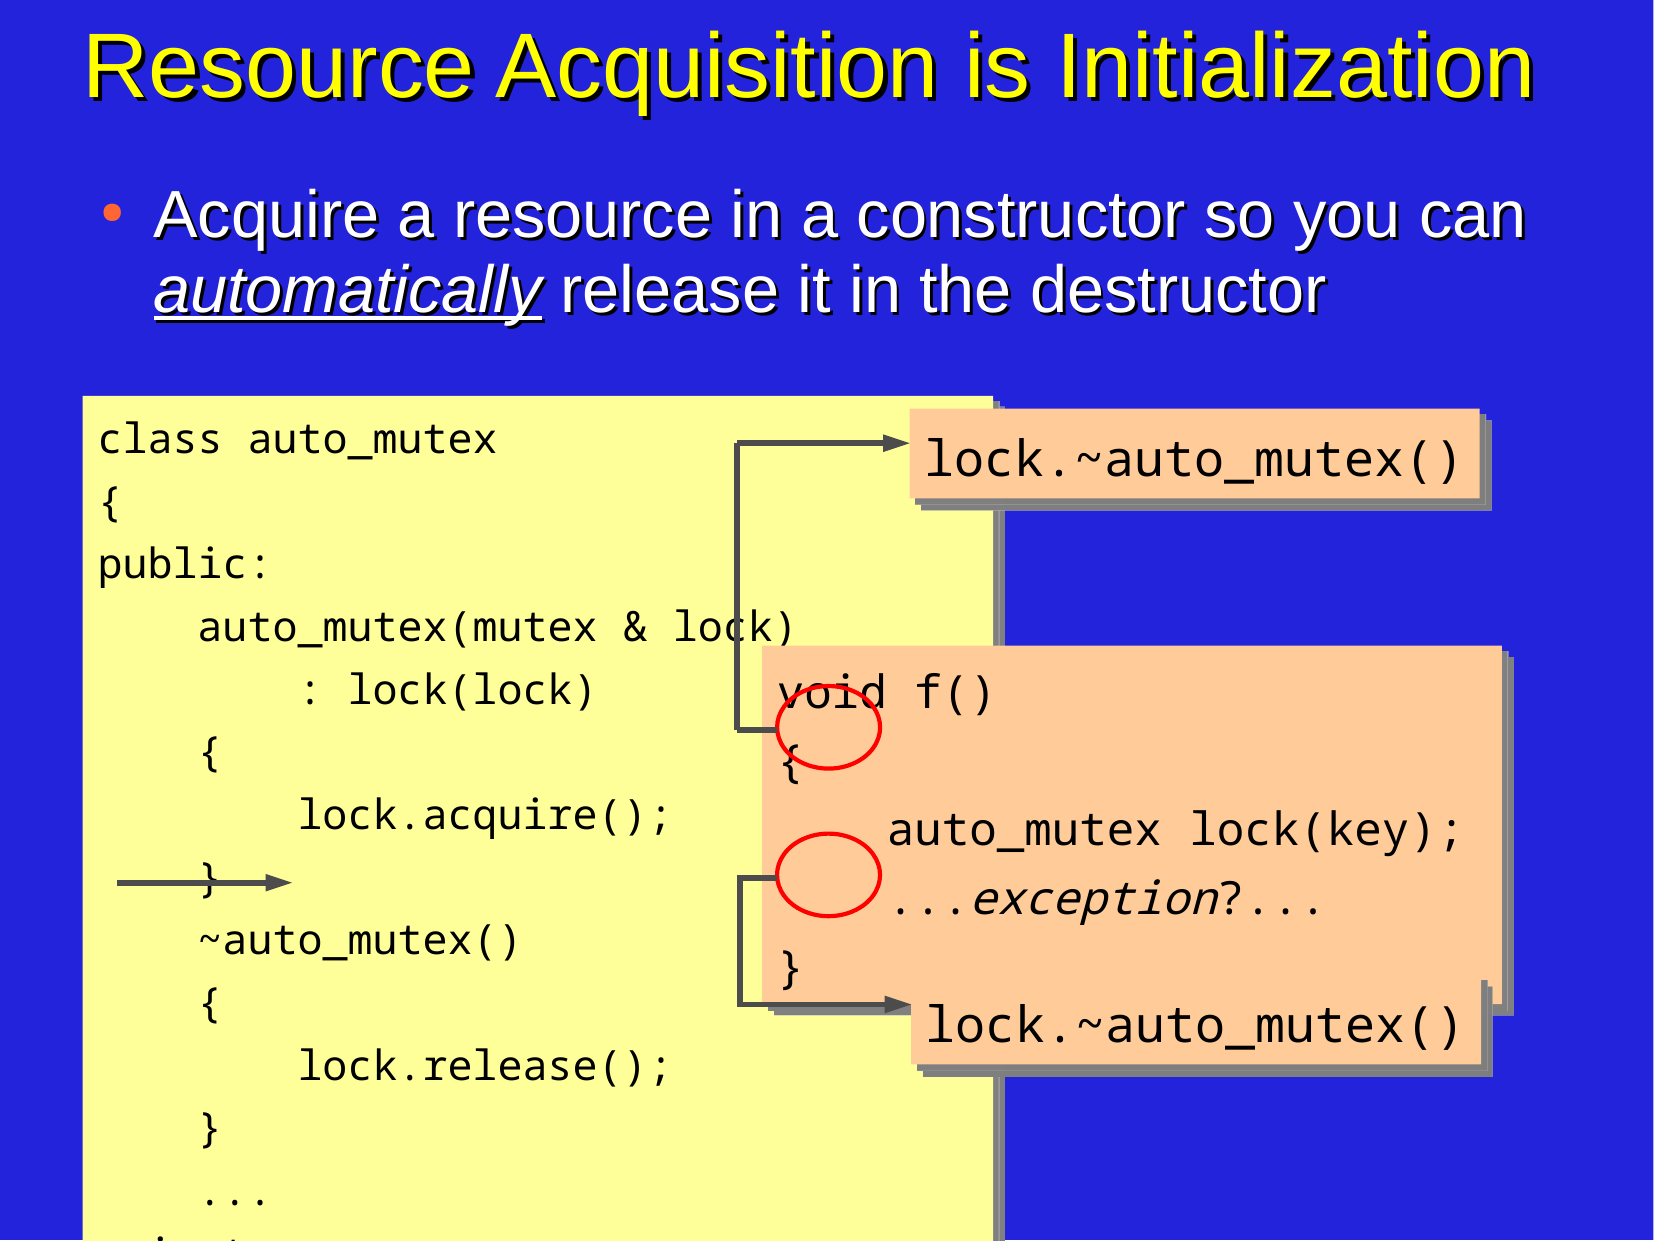

# Resource Acquisition is Initialization
Acquire a resource in a constructor so you can automatically release it in the destructor
class auto_mutex
{
public:
 auto_mutex(mutex & lock)
 : lock(lock)
 {
 lock.acquire();
 }
 ~auto_mutex()
 {
 lock.release();
 }
 ...
private:
 mutex & lock;
};
lock.~auto_mutex()
void f()
{
 auto_mutex lock(key);
 ...exception?...
}
lock.~auto_mutex()